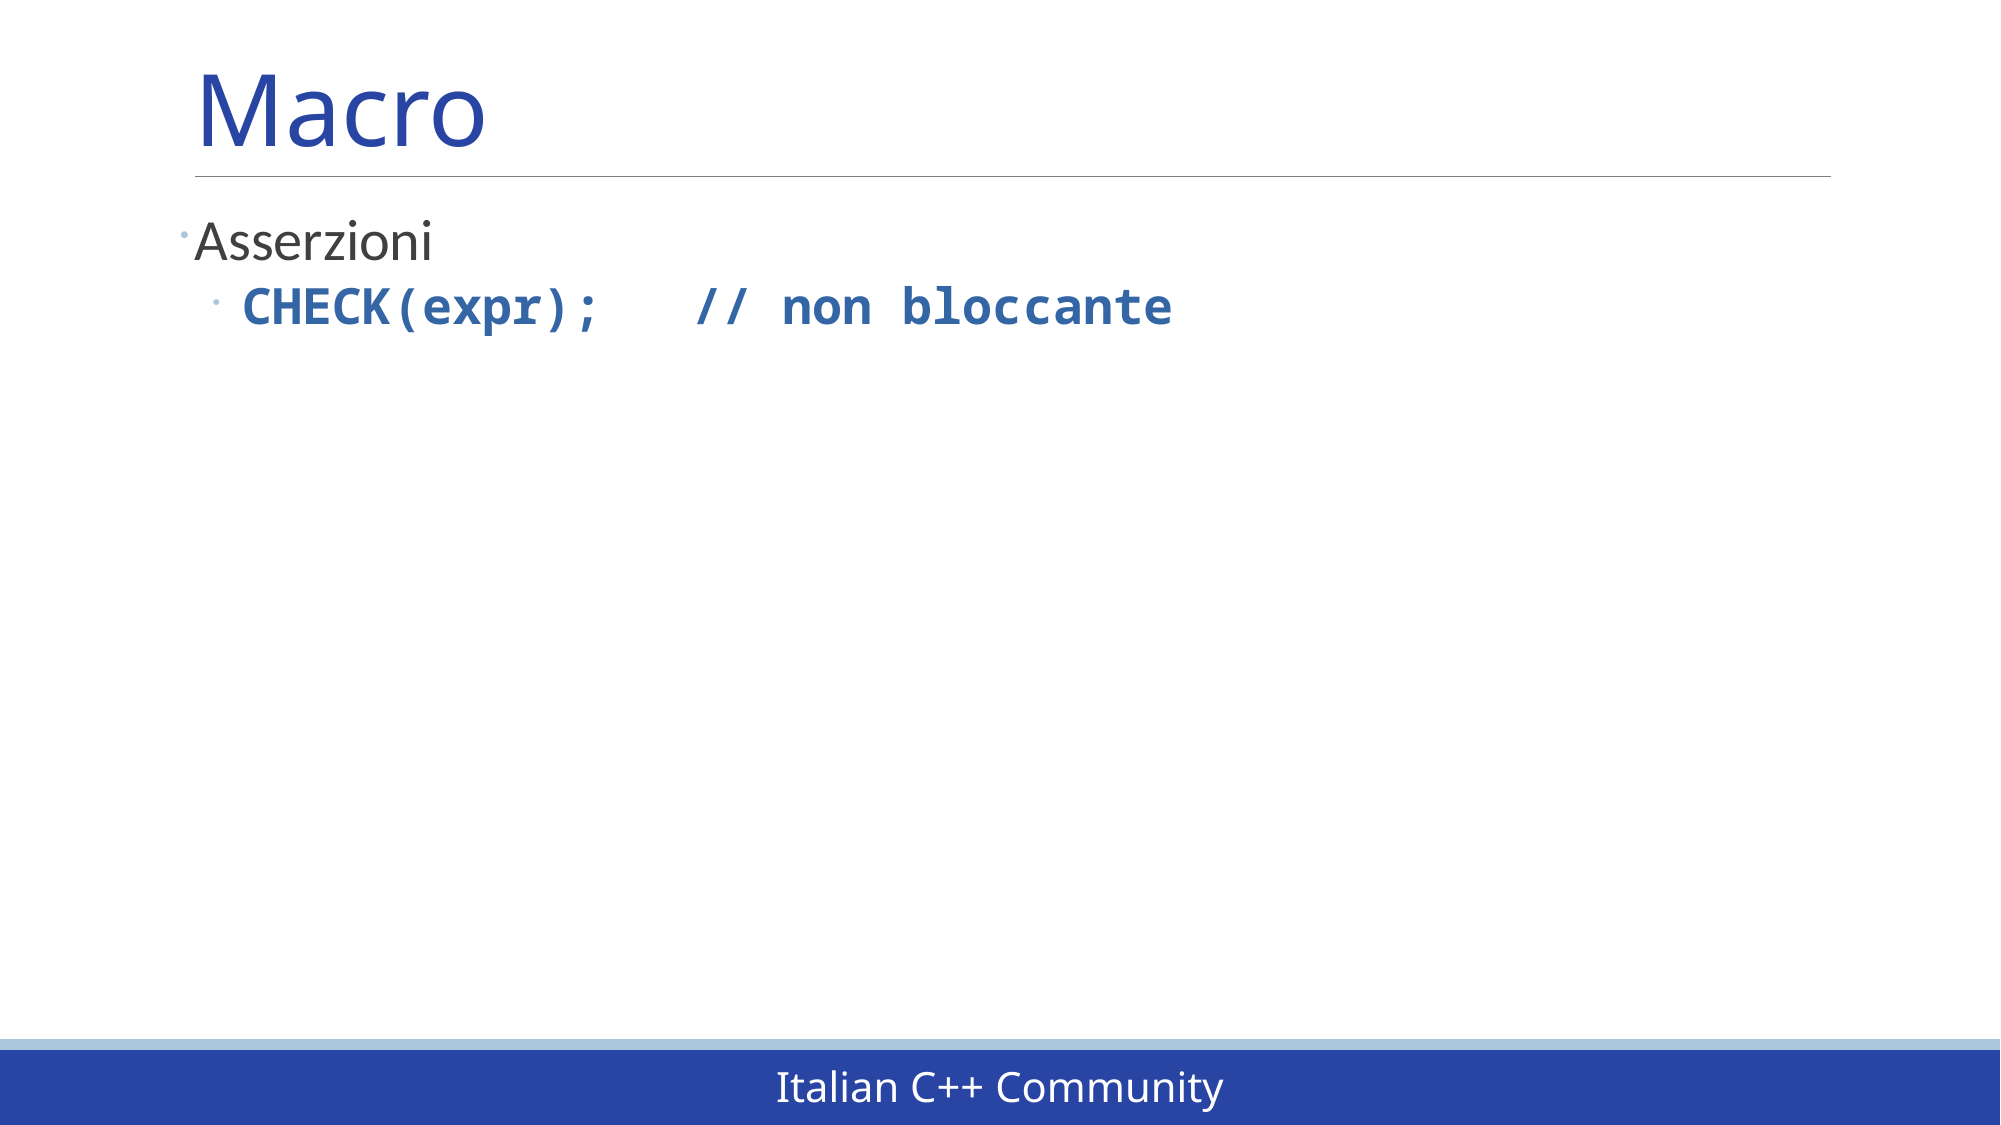

# Macro
Asserzioni
CHECK(expr); // non bloccante